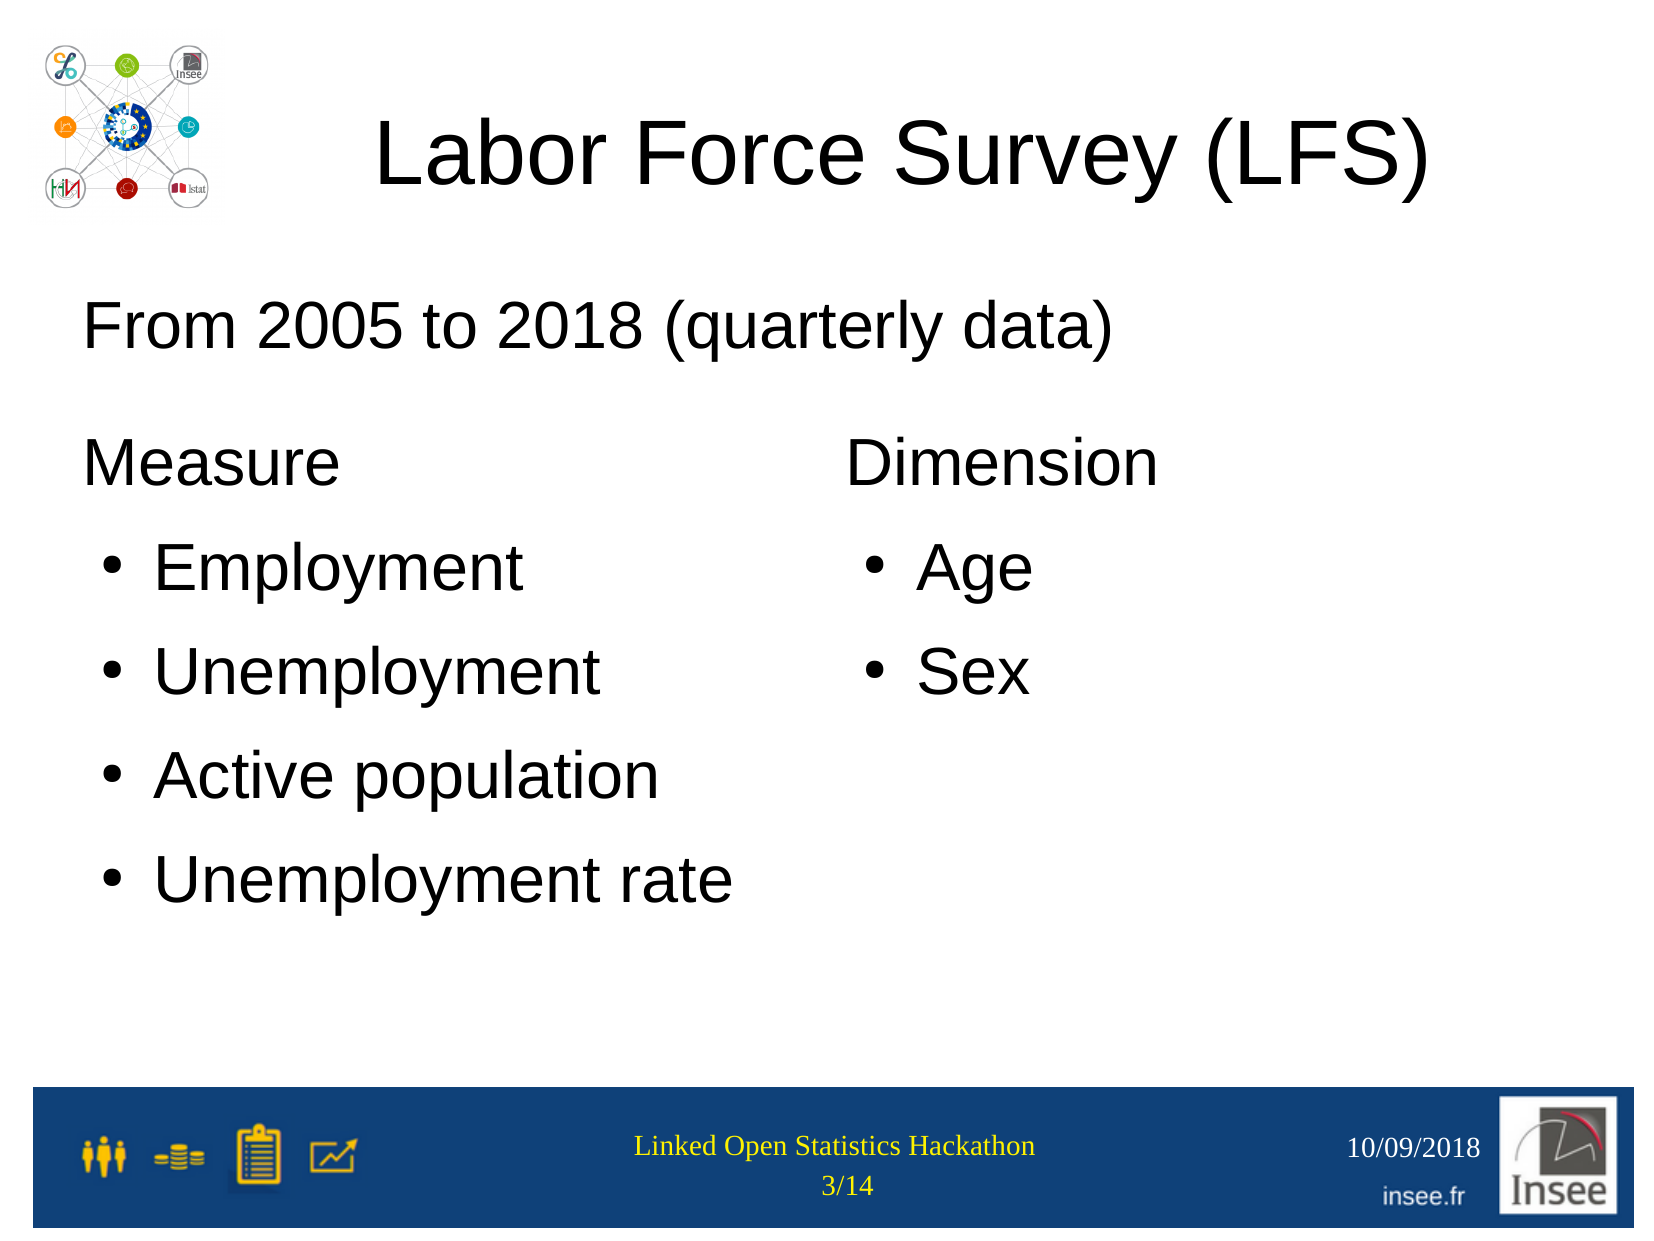

# Labor Force Survey (LFS)
From 2005 to 2018 (quarterly data)
Measure
Employment
Unemployment
Active population
Unemployment rate
Dimension
Age
Sex
Linked Open Statistics Hackathon
3